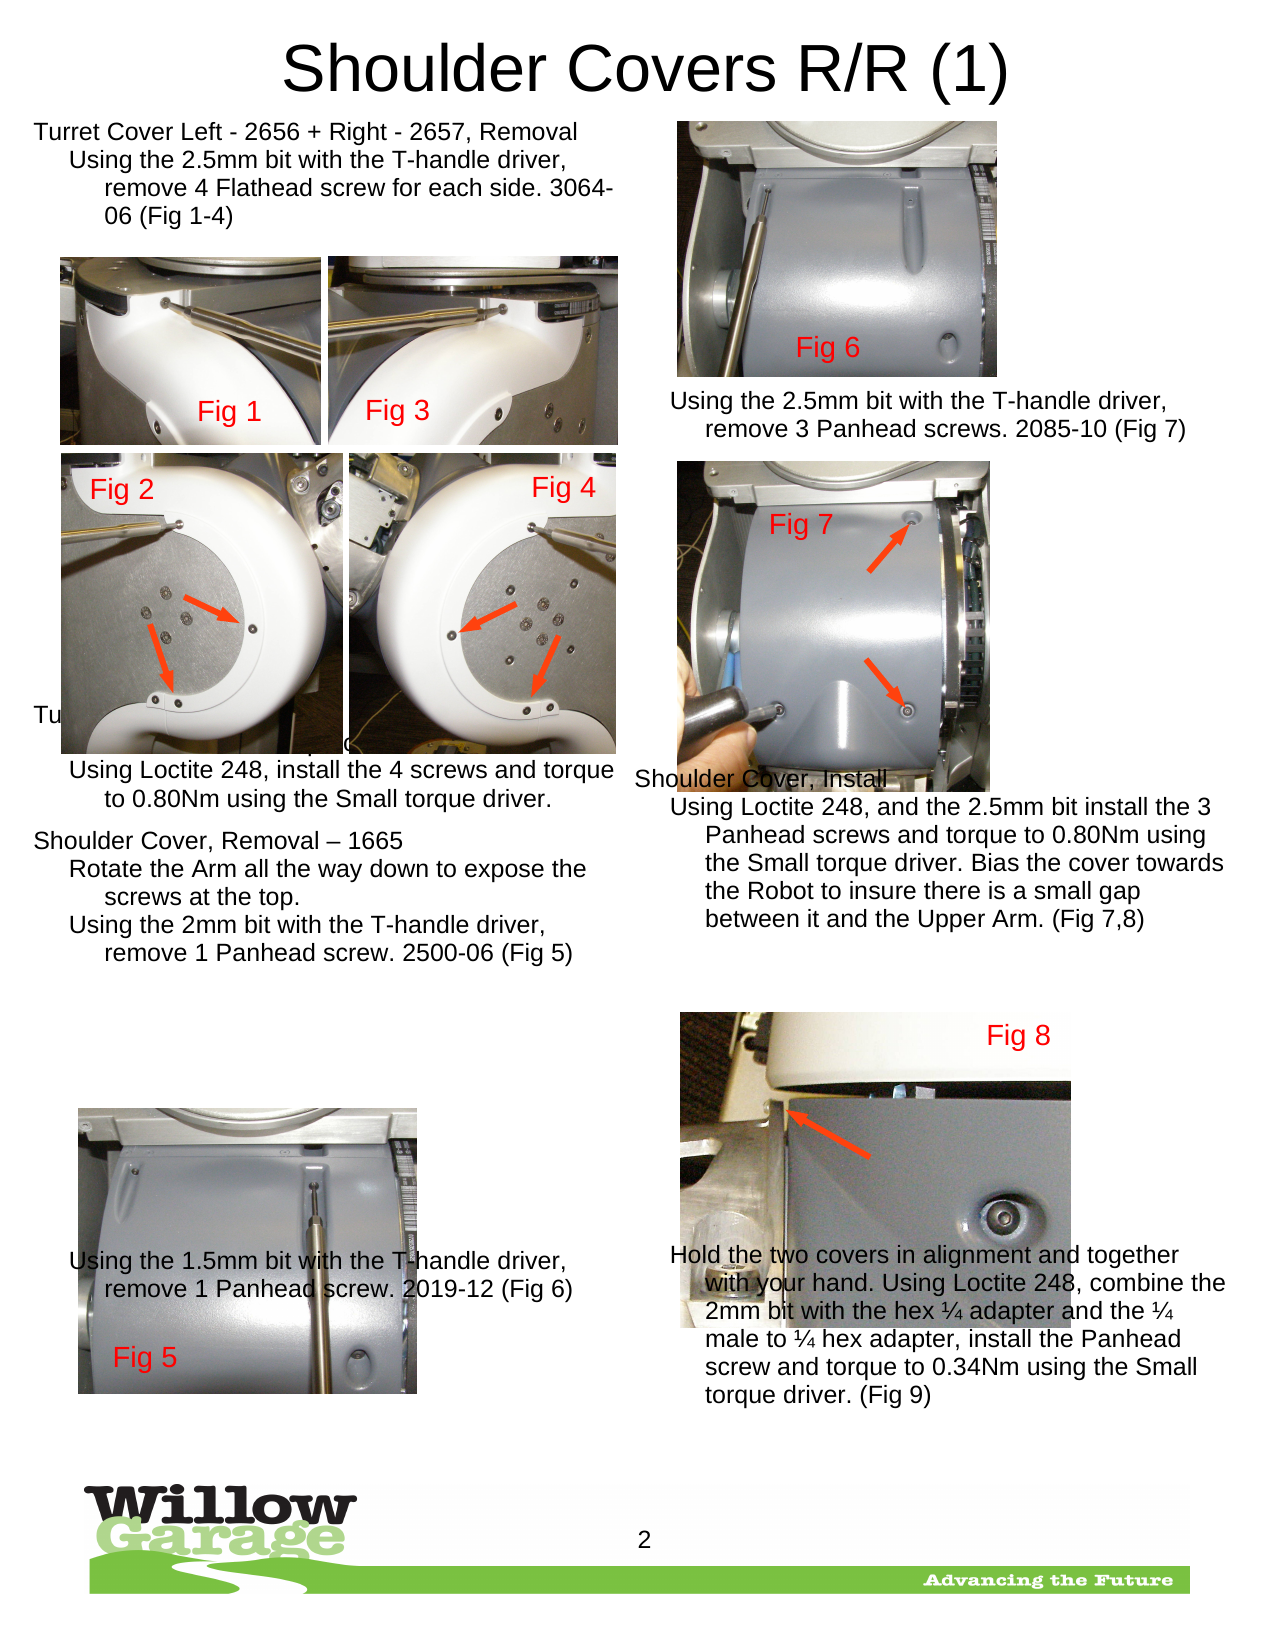

# Shoulder Covers R/R (1)
Turret Cover Left - 2656 + Right - 2657, Removal
Using the 2.5mm bit with the T-handle driver, remove 4 Flathead screw for each side. 3064-06 (Fig 1-4)
Turret Cover Left and Right, Install
Reverse the removal procedure.
Using Loctite 248, install the 4 screws and torque to 0.80Nm using the Small torque driver.
Shoulder Cover, Removal – 1665
Rotate the Arm all the way down to expose the screws at the top.
Using the 2mm bit with the T-handle driver, remove 1 Panhead screw. 2500-06 (Fig 5)
Using the 1.5mm bit with the T-handle driver, remove 1 Panhead screw. 2019-12 (Fig 6)
Fig 1
Fig 6
Fig 3
Using the 2.5mm bit with the T-handle driver, remove 3 Panhead screws. 2085-10 (Fig 7)
Shoulder Cover, Install
Using Loctite 248, and the 2.5mm bit install the 3 Panhead screws and torque to 0.80Nm using the Small torque driver. Bias the cover towards the Robot to insure there is a small gap between it and the Upper Arm. (Fig 7,8)
Hold the two covers in alignment and together with your hand. Using Loctite 248, combine the 2mm bit with the hex ¼ adapter and the ¼ male to ¼ hex adapter, install the Panhead screw and torque to 0.34Nm using the Small torque driver. (Fig 9)
Fig 1
Fig 4
Fig 2
Fig 7
Fig 8
Fig 5
2